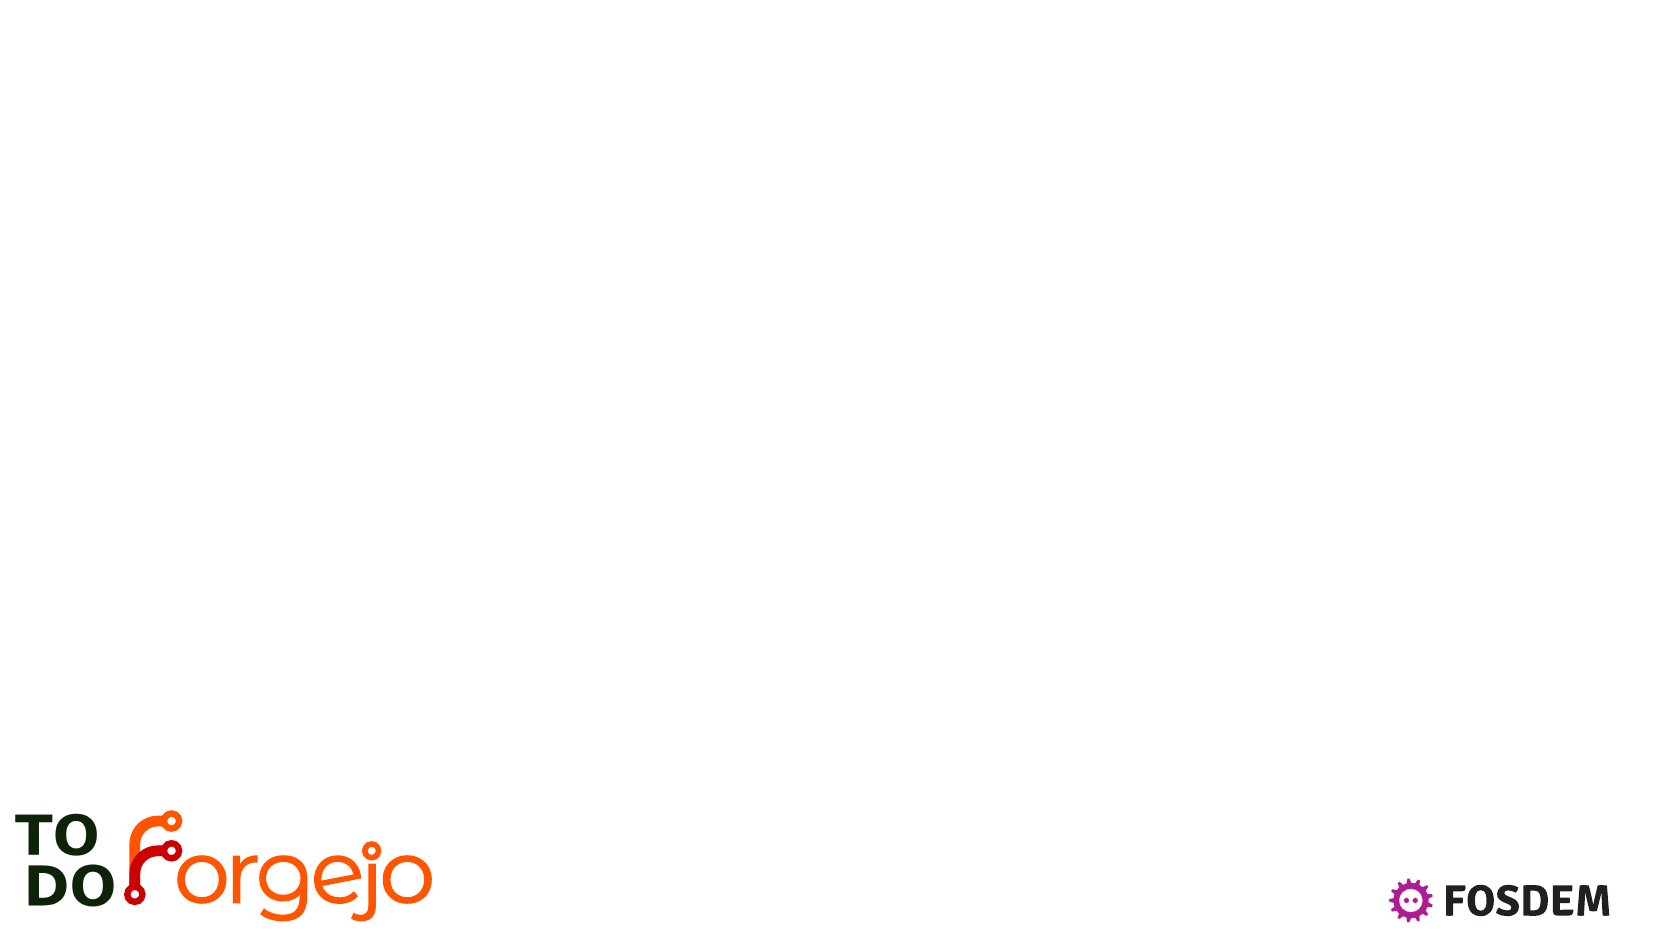

# Will I continue on this app?
I am going to work on my issues